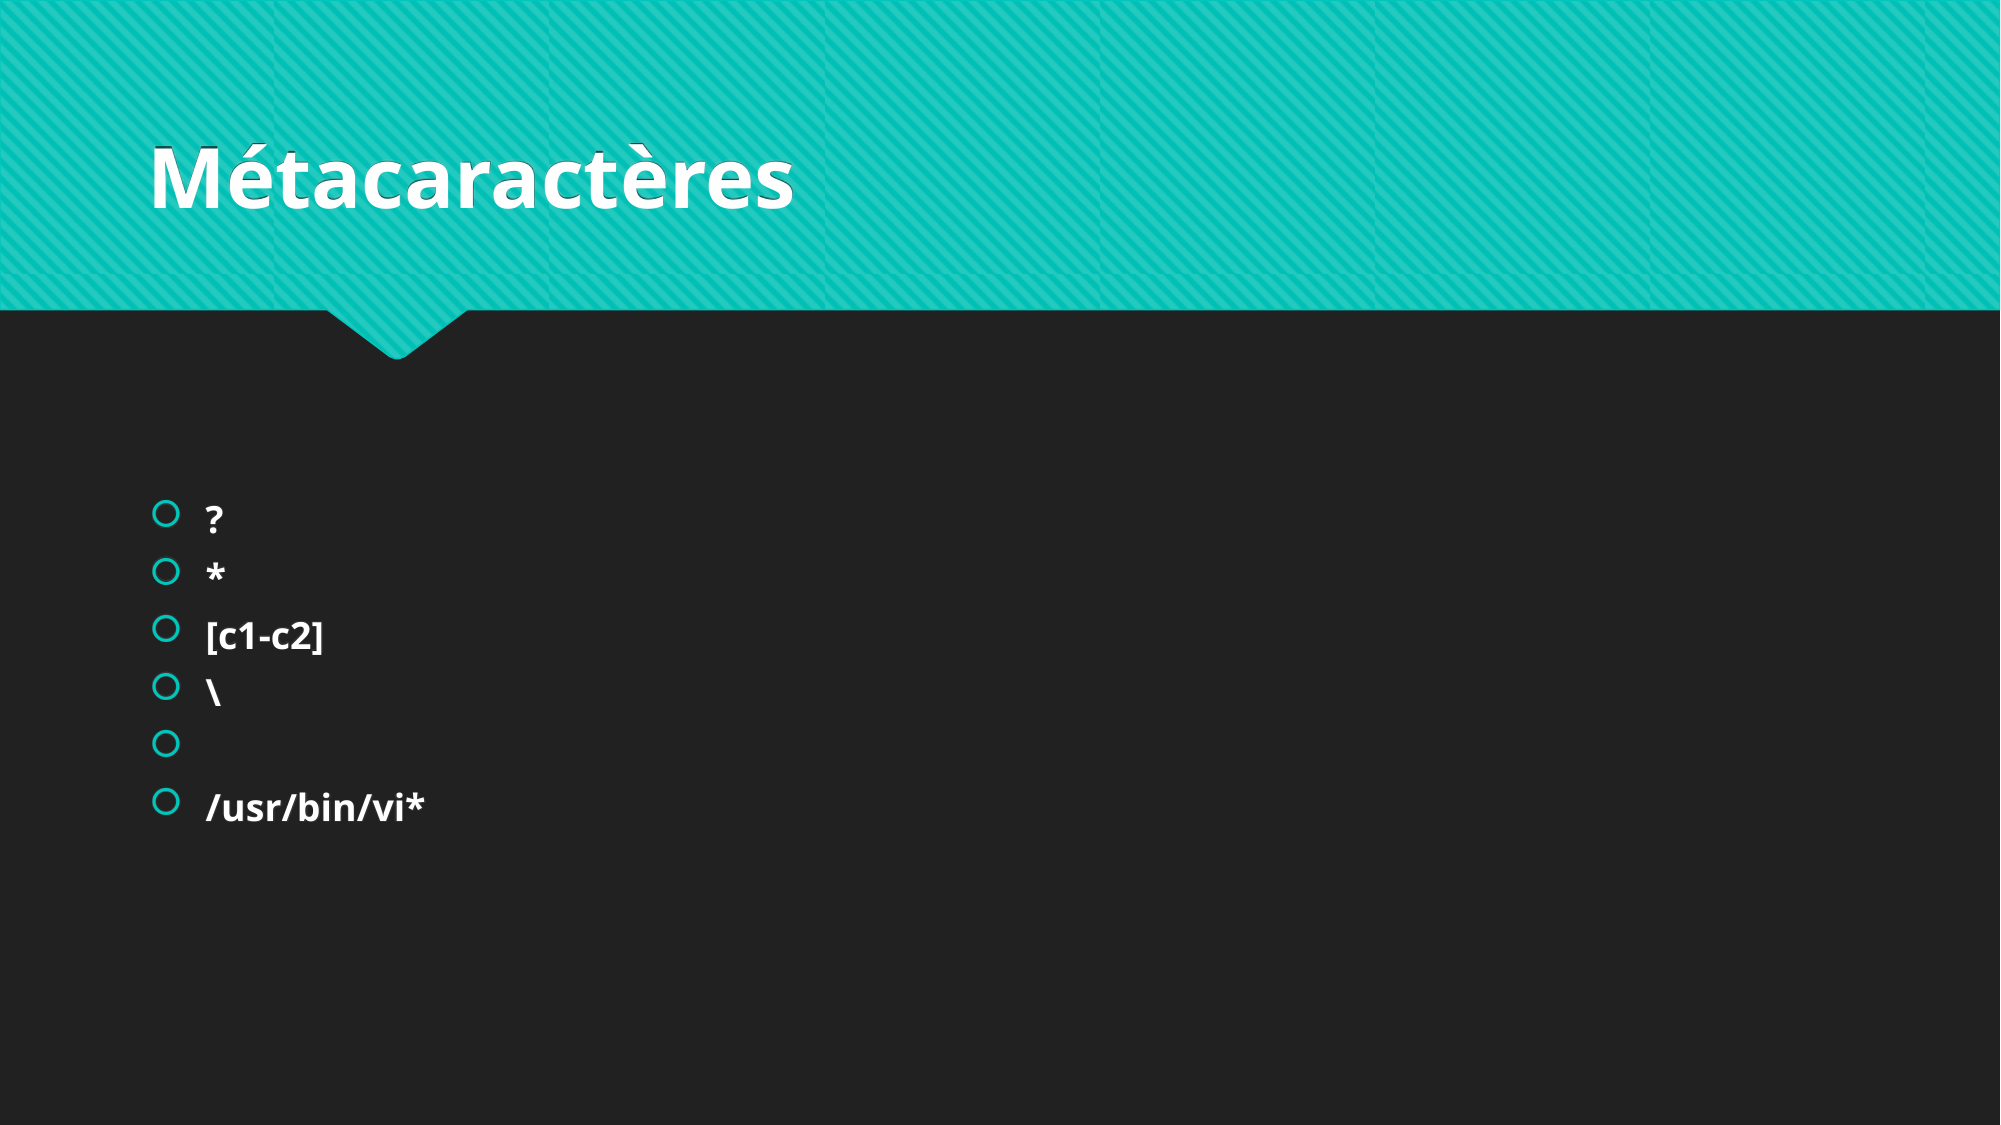

# Métacaractères
?
*
[c1-c2]
\
/usr/bin/vi*